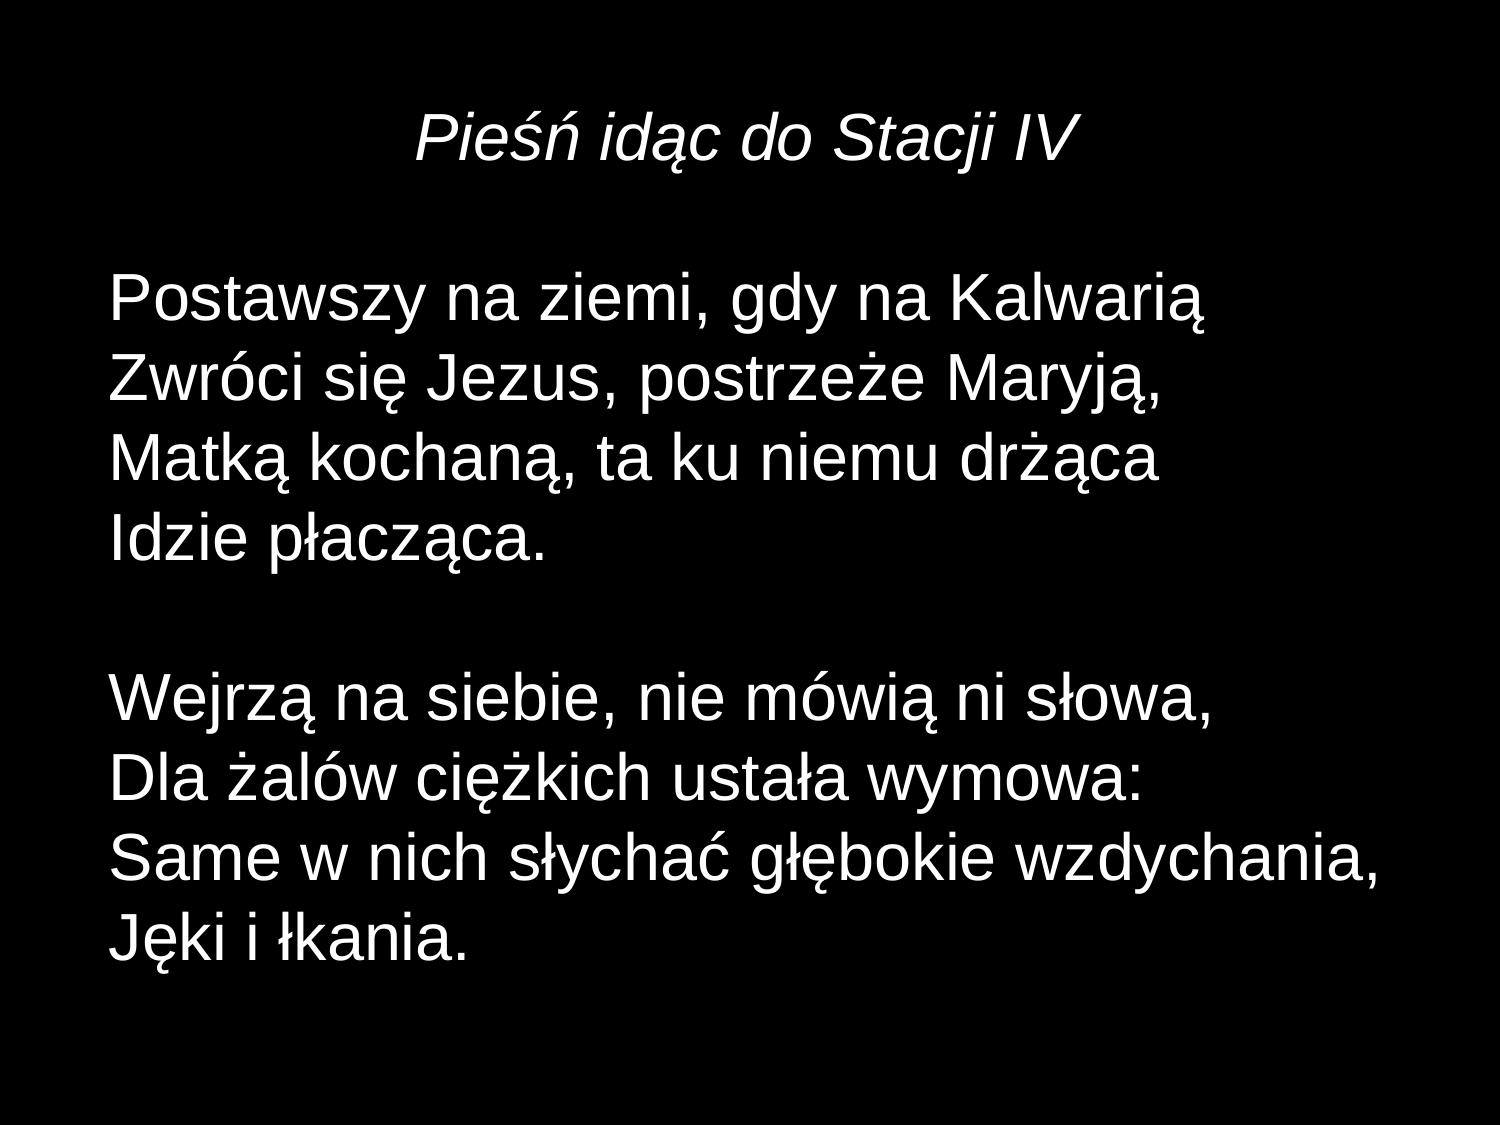

Pieśń idąc do Stacji IV
Postawszy na ziemi, gdy na Kalwarią
Zwróci się Jezus, postrzeże Maryją,
Matką kochaną, ta ku niemu drżąca
Idzie płacząca.
Wejrzą na siebie, nie mówią ni słowa,
Dla żalów ciężkich ustała wymowa:
Same w nich słychać głębokie wzdychania,
Jęki i łkania.